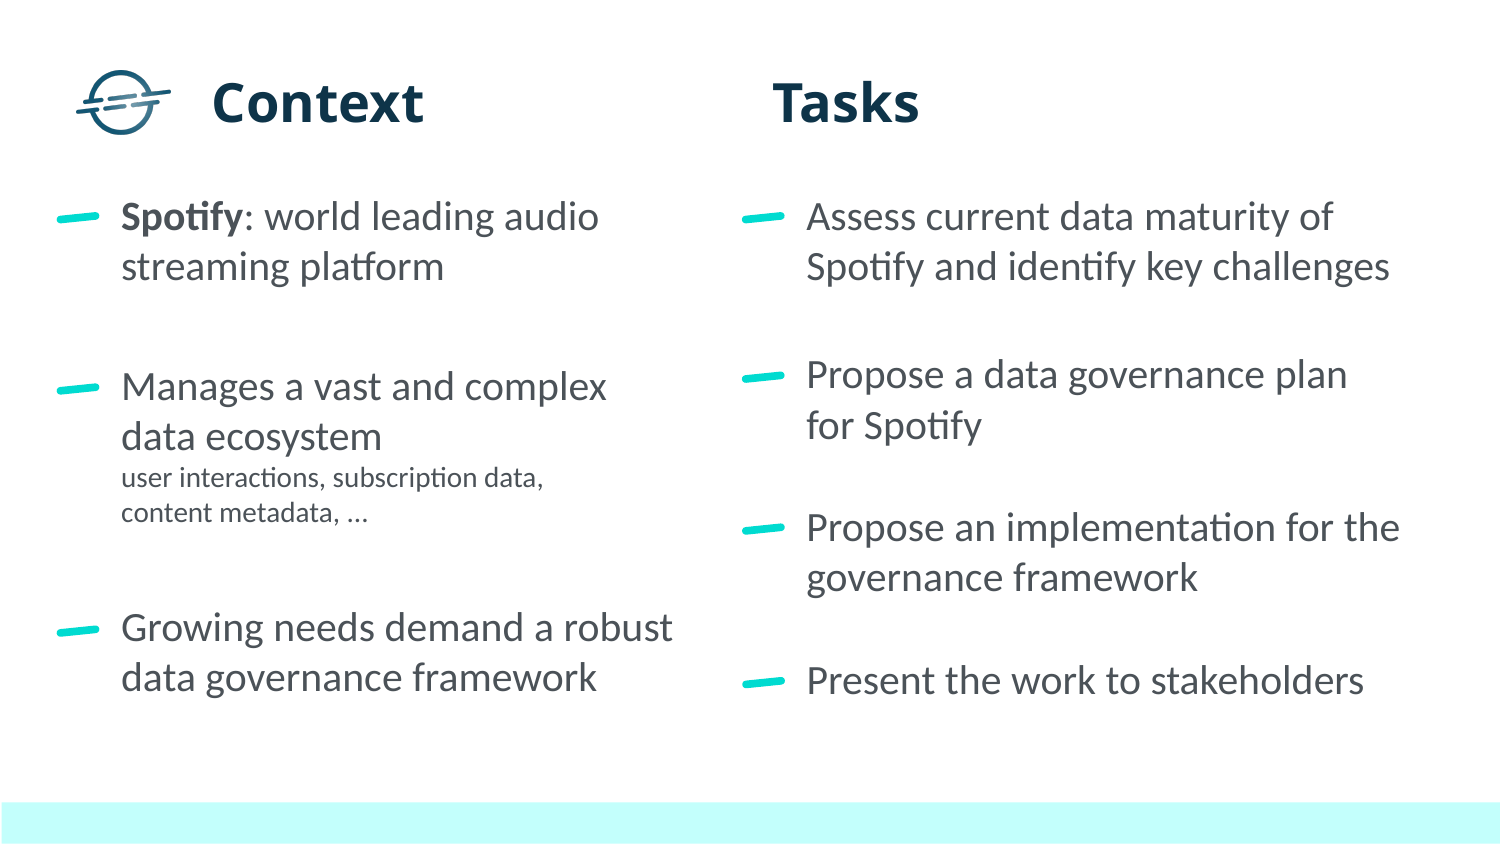

# Context
Tasks
Spotify: world leading audio streaming platform
Assess current data maturity of Spotify and identify key challenges
Propose a data governance plan for Spotify
Manages a vast and complex data ecosystem
user interactions, subscription data, content metadata, ...
Propose an implementation for the governance framework
Growing needs demand a robust data governance framework
Present the work to stakeholders